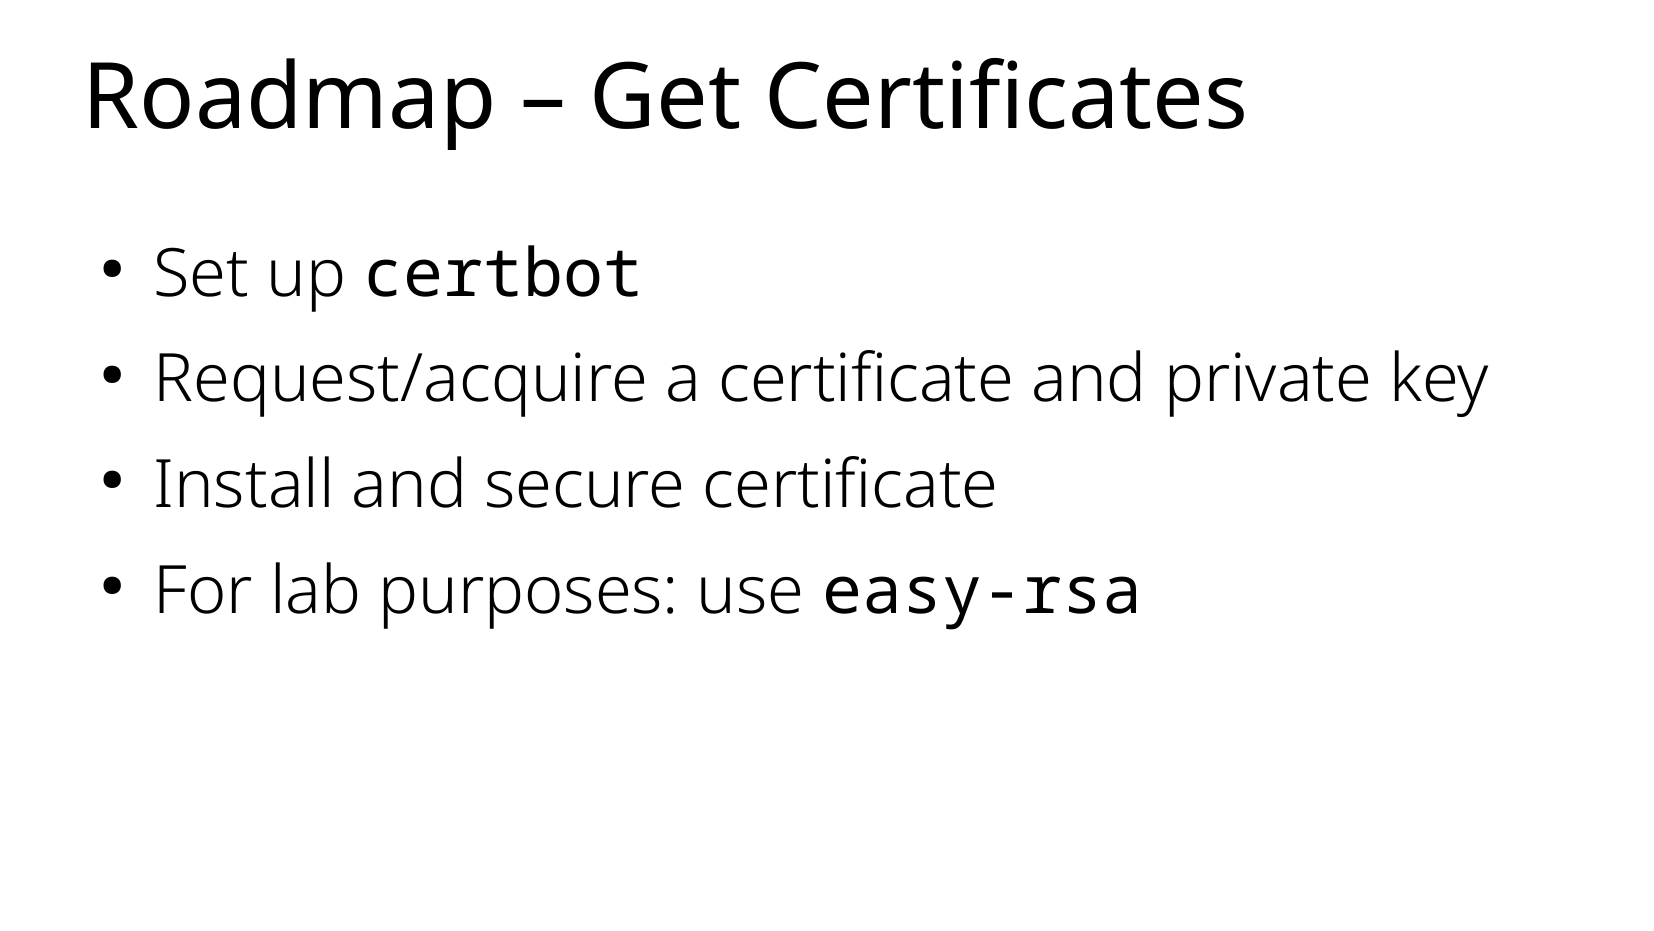

# Roadmap – Get Certificates
Set up certbot
Request/acquire a certificate and private key
Install and secure certificate
For lab purposes: use easy-rsa